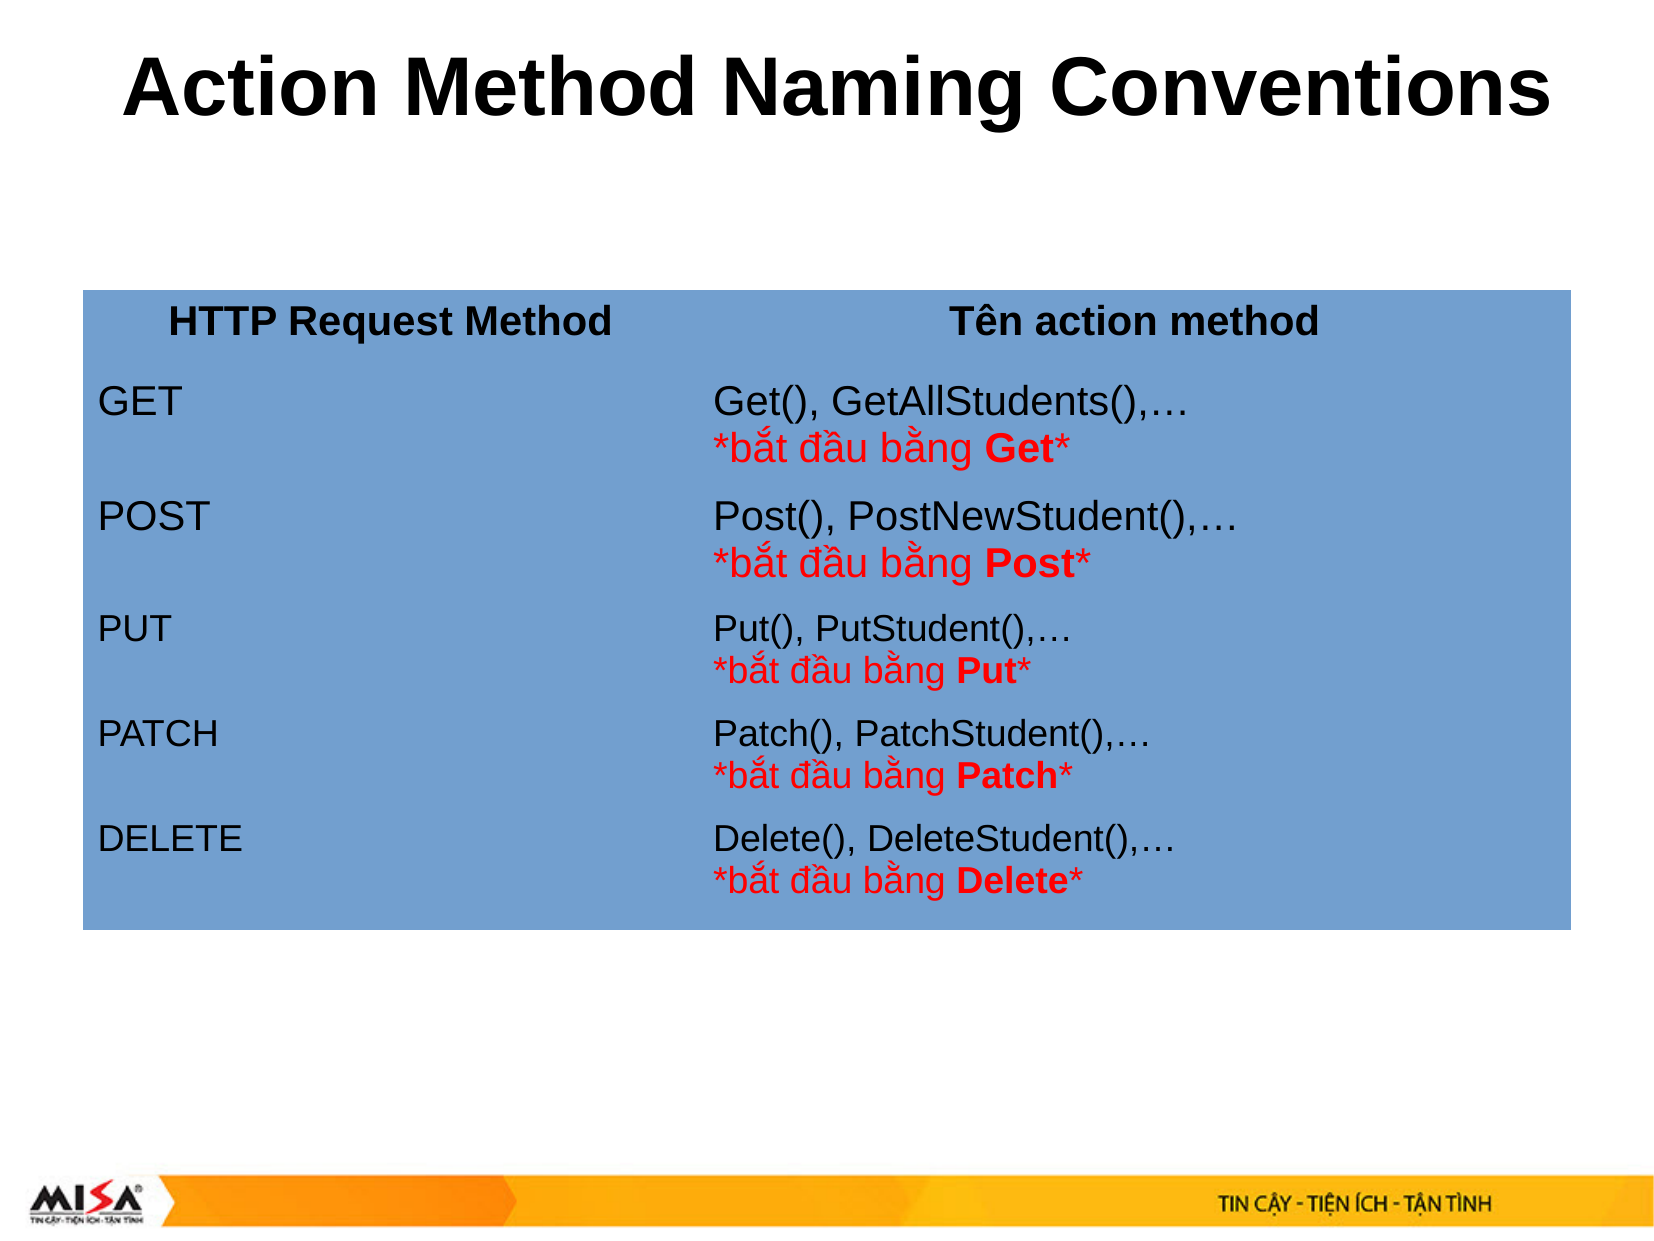

# Action Method Naming Conventions
| HTTP Request Method | Tên action method |
| --- | --- |
| GET | Get(), GetAllStudents(),… \*bắt đầu bằng Get\* |
| POST | Post(), PostNewStudent(),… \*bắt đầu bằng Post\* |
| PUT | Put(), PutStudent(),… \*bắt đầu bằng Put\* |
| PATCH | Patch(), PatchStudent(),… \*bắt đầu bằng Patch\* |
| DELETE | Delete(), DeleteStudent(),… \*bắt đầu bằng Delete\* |